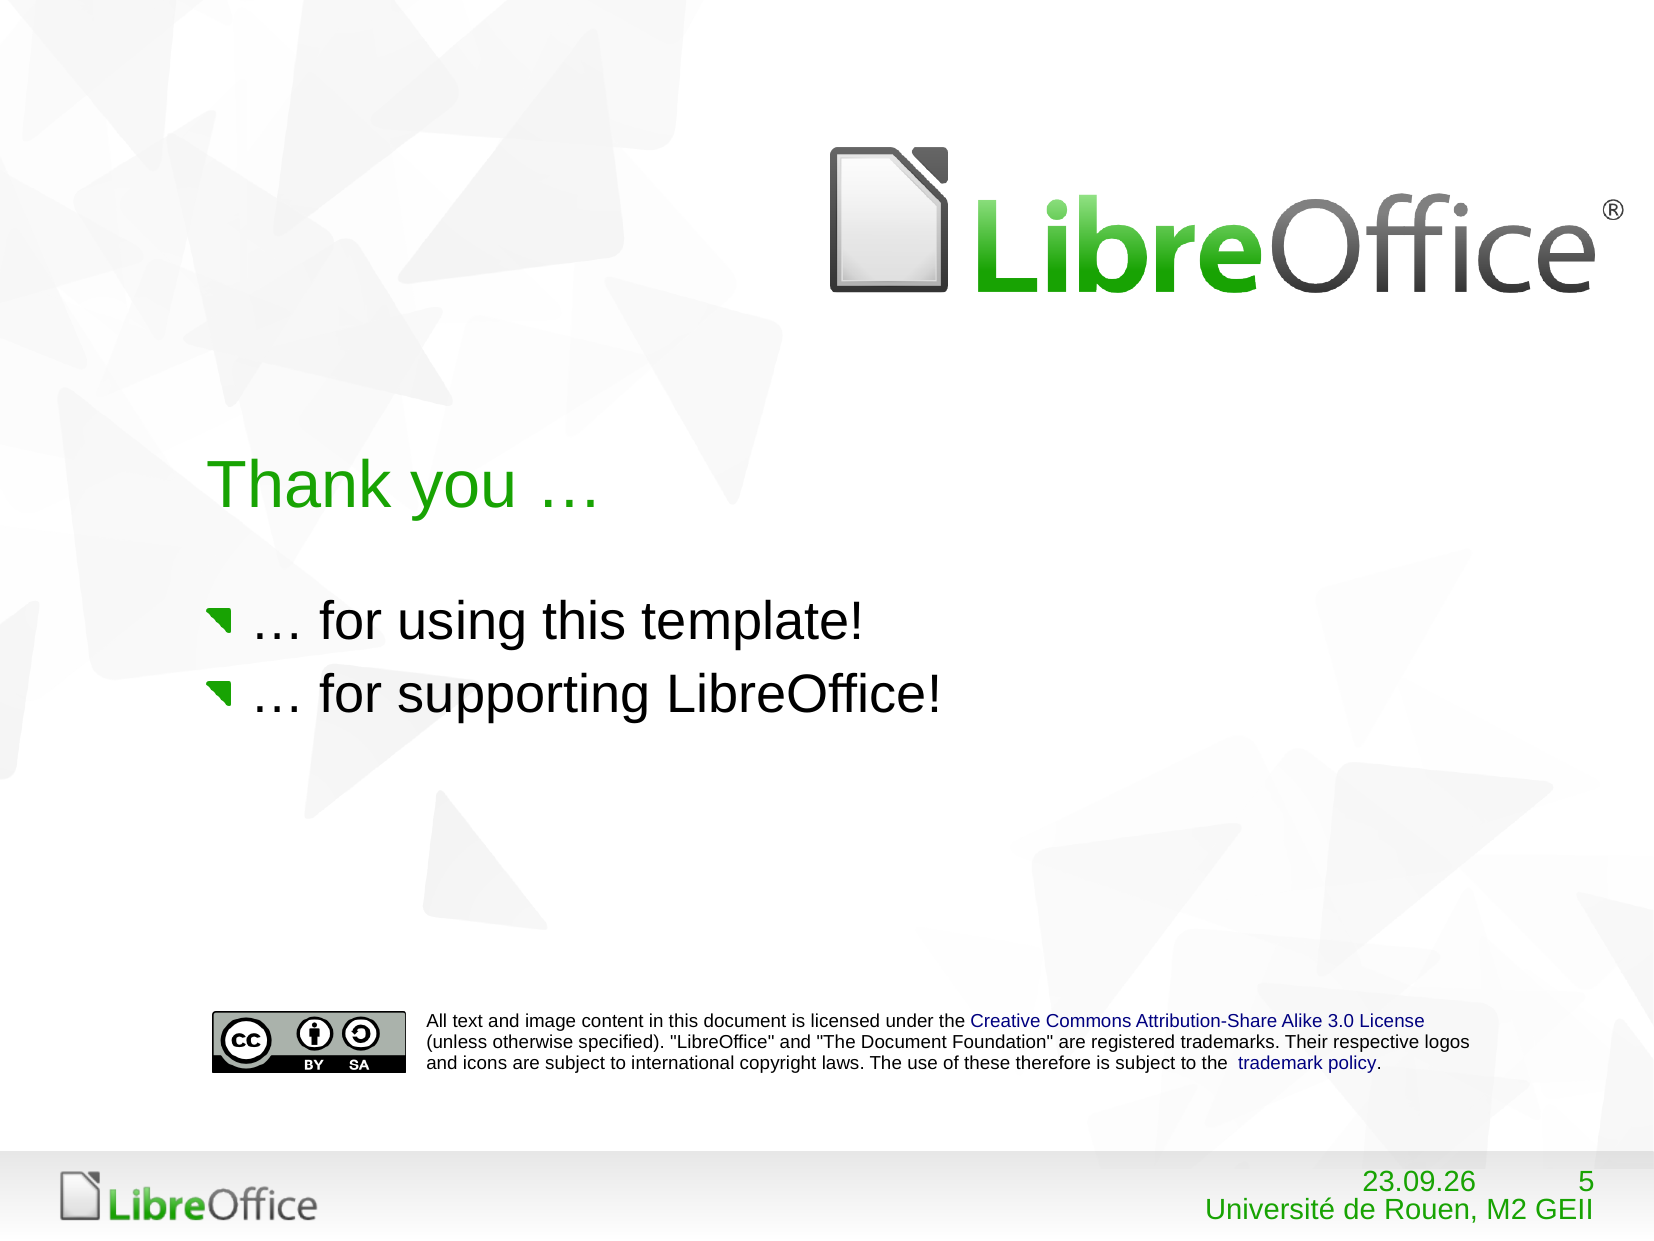

# Thank you …
… for using this template!
… for supporting LibreOffice!
5
Université de Rouen, M2 GEII